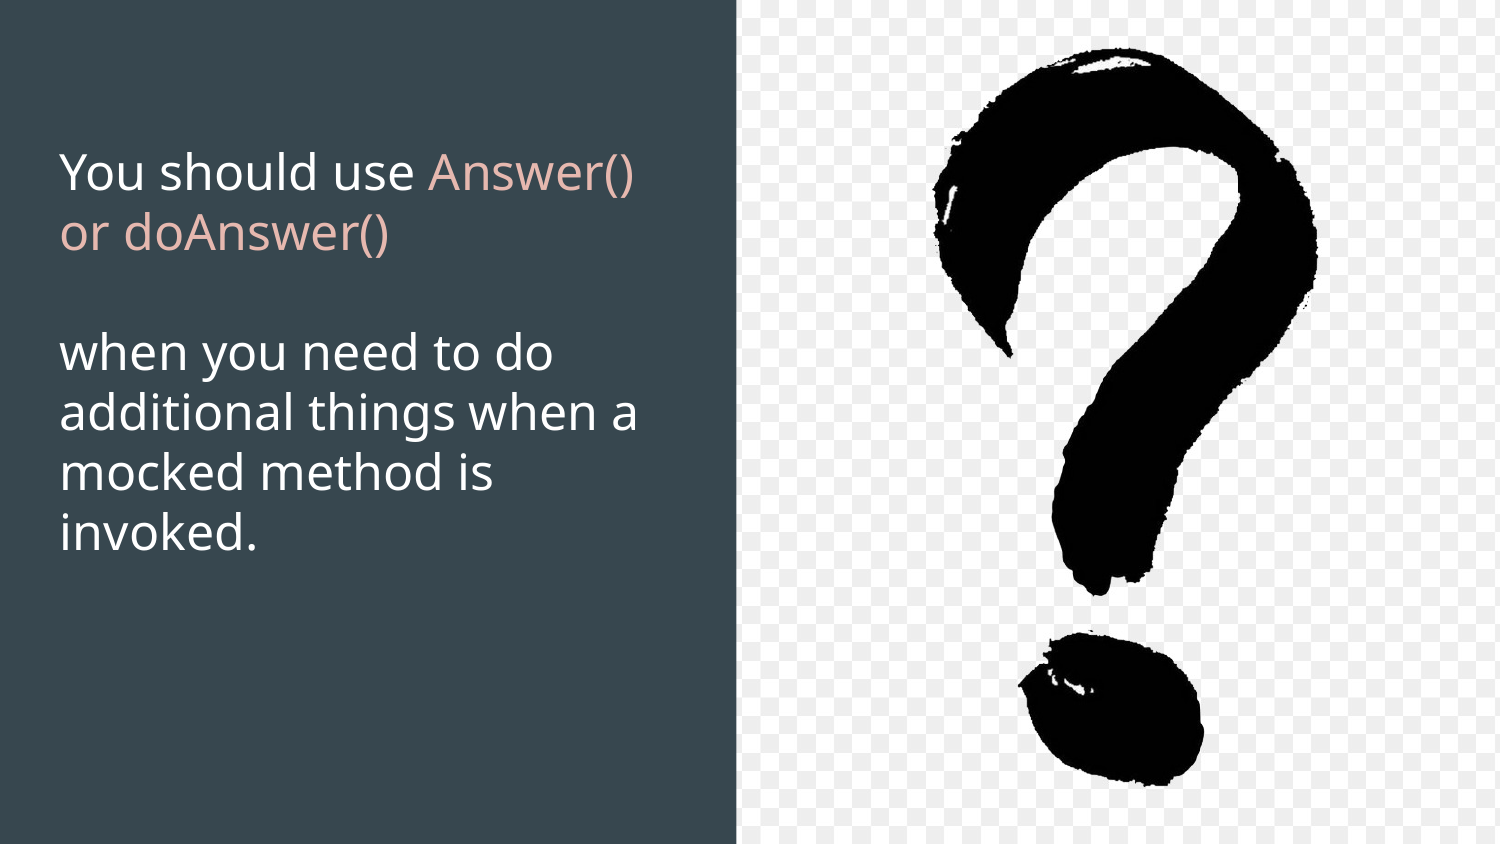

# You should use Answer() or doAnswer() when you need to do additional things when a mocked method is invoked.